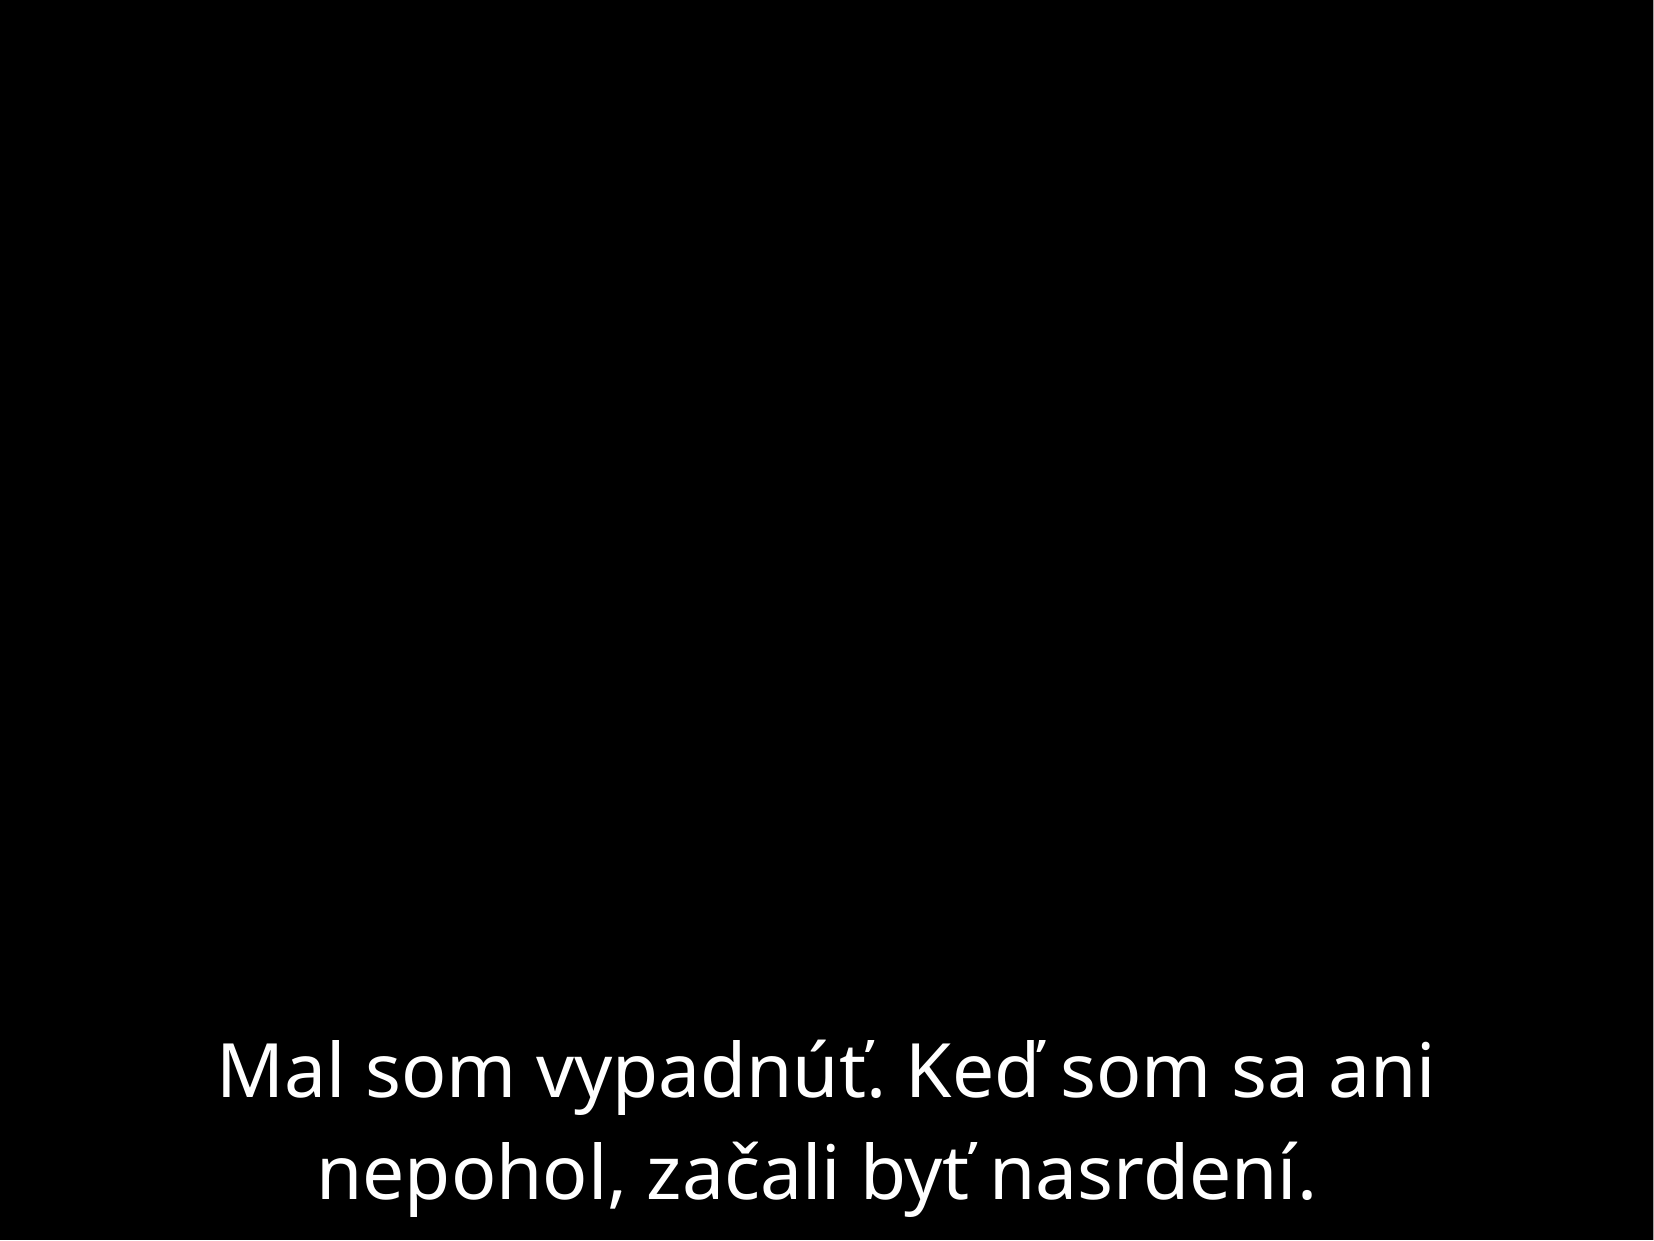

# Mal som vypadnúť. Keď som sa ani nepohol, začali byť nasrdení.